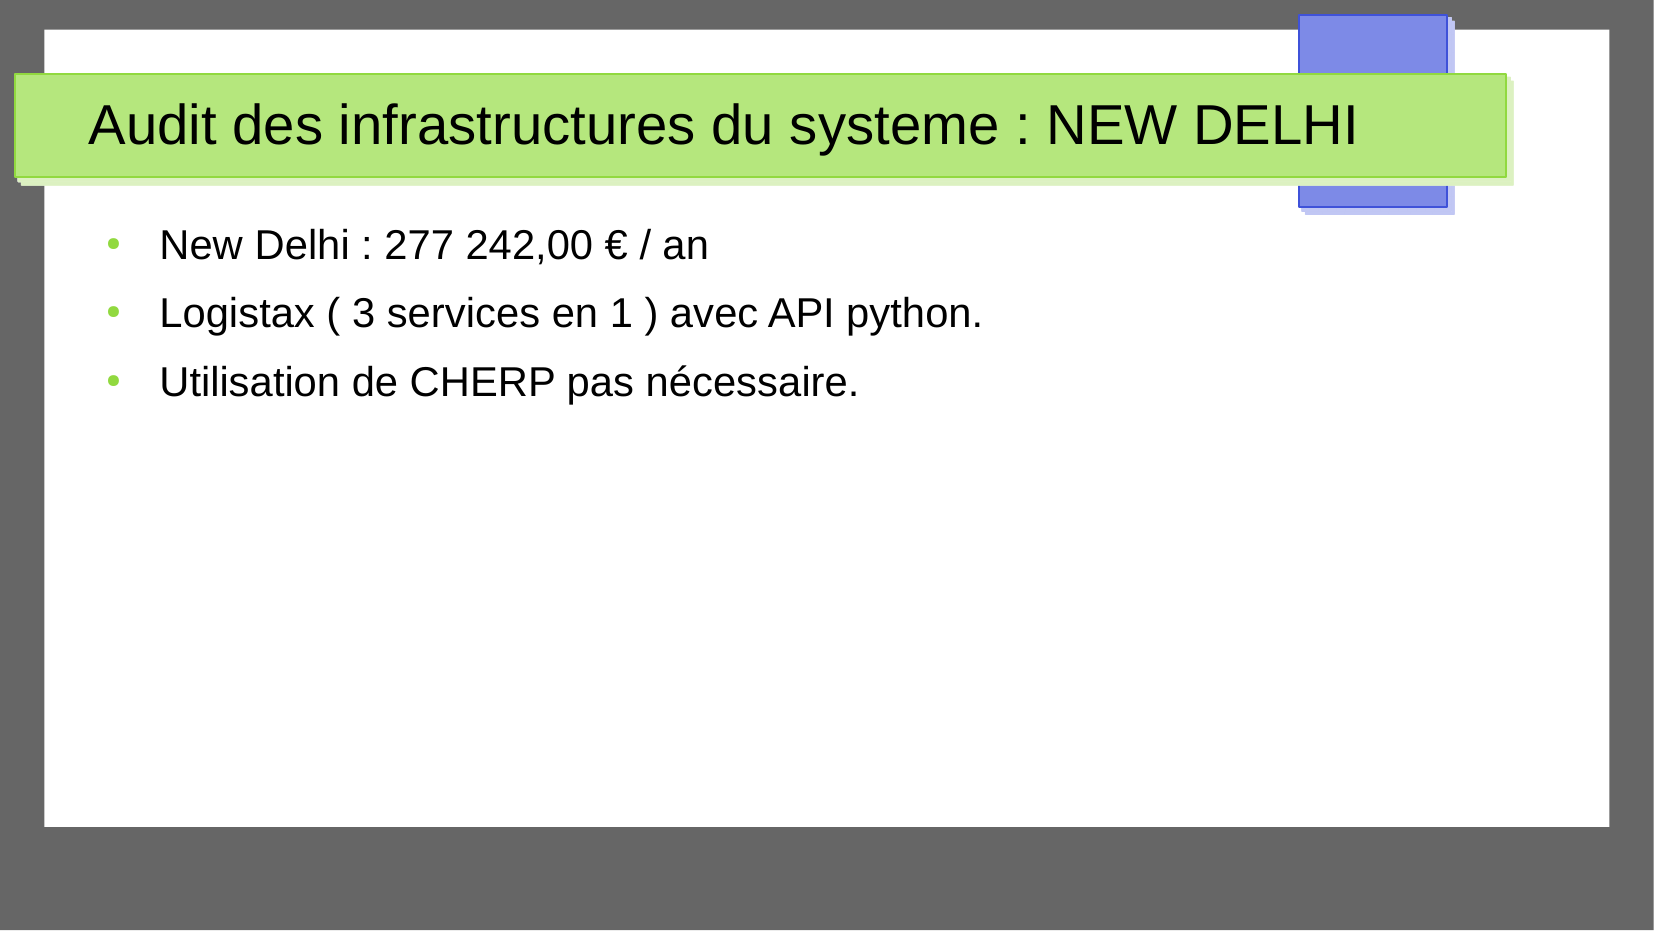

# Audit des infrastructures du systeme : NEW DELHI
New Delhi : 277 242,00 € / an
Logistax ( 3 services en 1 ) avec API python.
Utilisation de CHERP pas nécessaire.